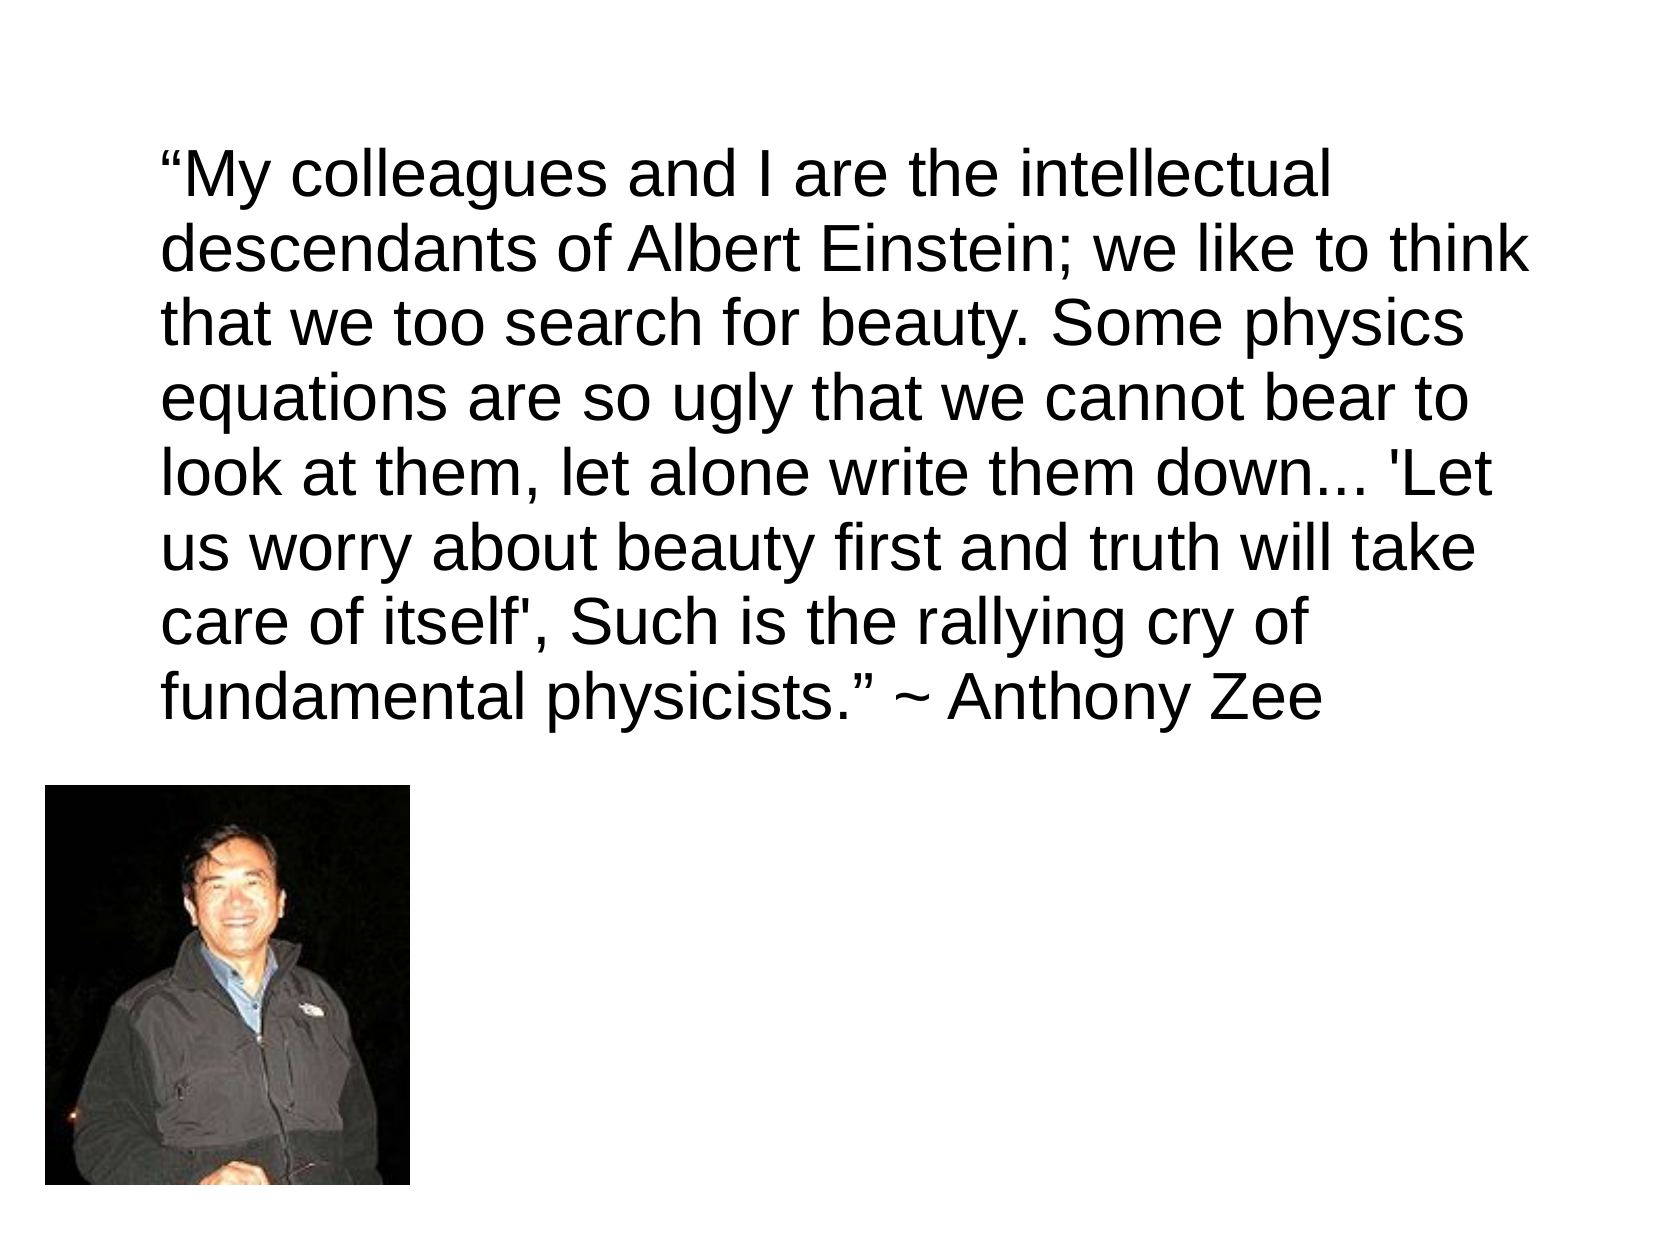

# “My colleagues and I are the intellectual descendants of Albert Einstein; we like to think that we too search for beauty. Some physics equations are so ugly that we cannot bear to look at them, let alone write them down... 'Let us worry about beauty first and truth will take care of itself', Such is the rallying cry of fundamental physicists.” ~ Anthony Zee